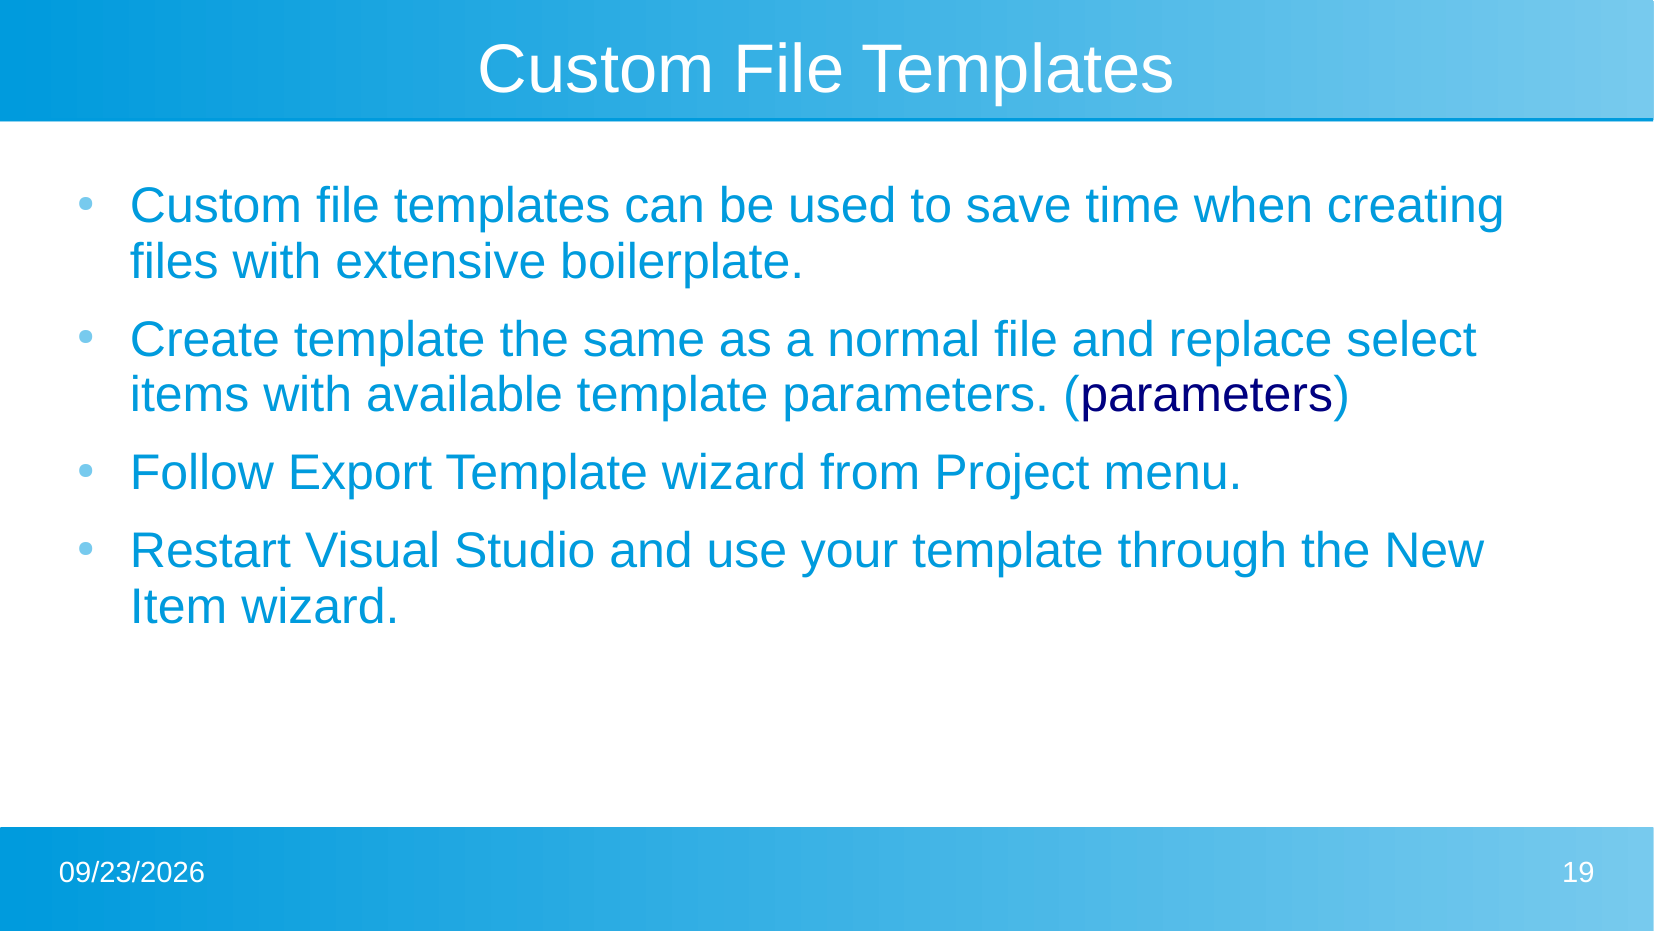

# Custom File Templates
Custom file templates can be used to save time when creating files with extensive boilerplate.
Create template the same as a normal file and replace select items with available template parameters. (parameters)
Follow Export Template wizard from Project menu.
Restart Visual Studio and use your template through the New Item wizard.
19